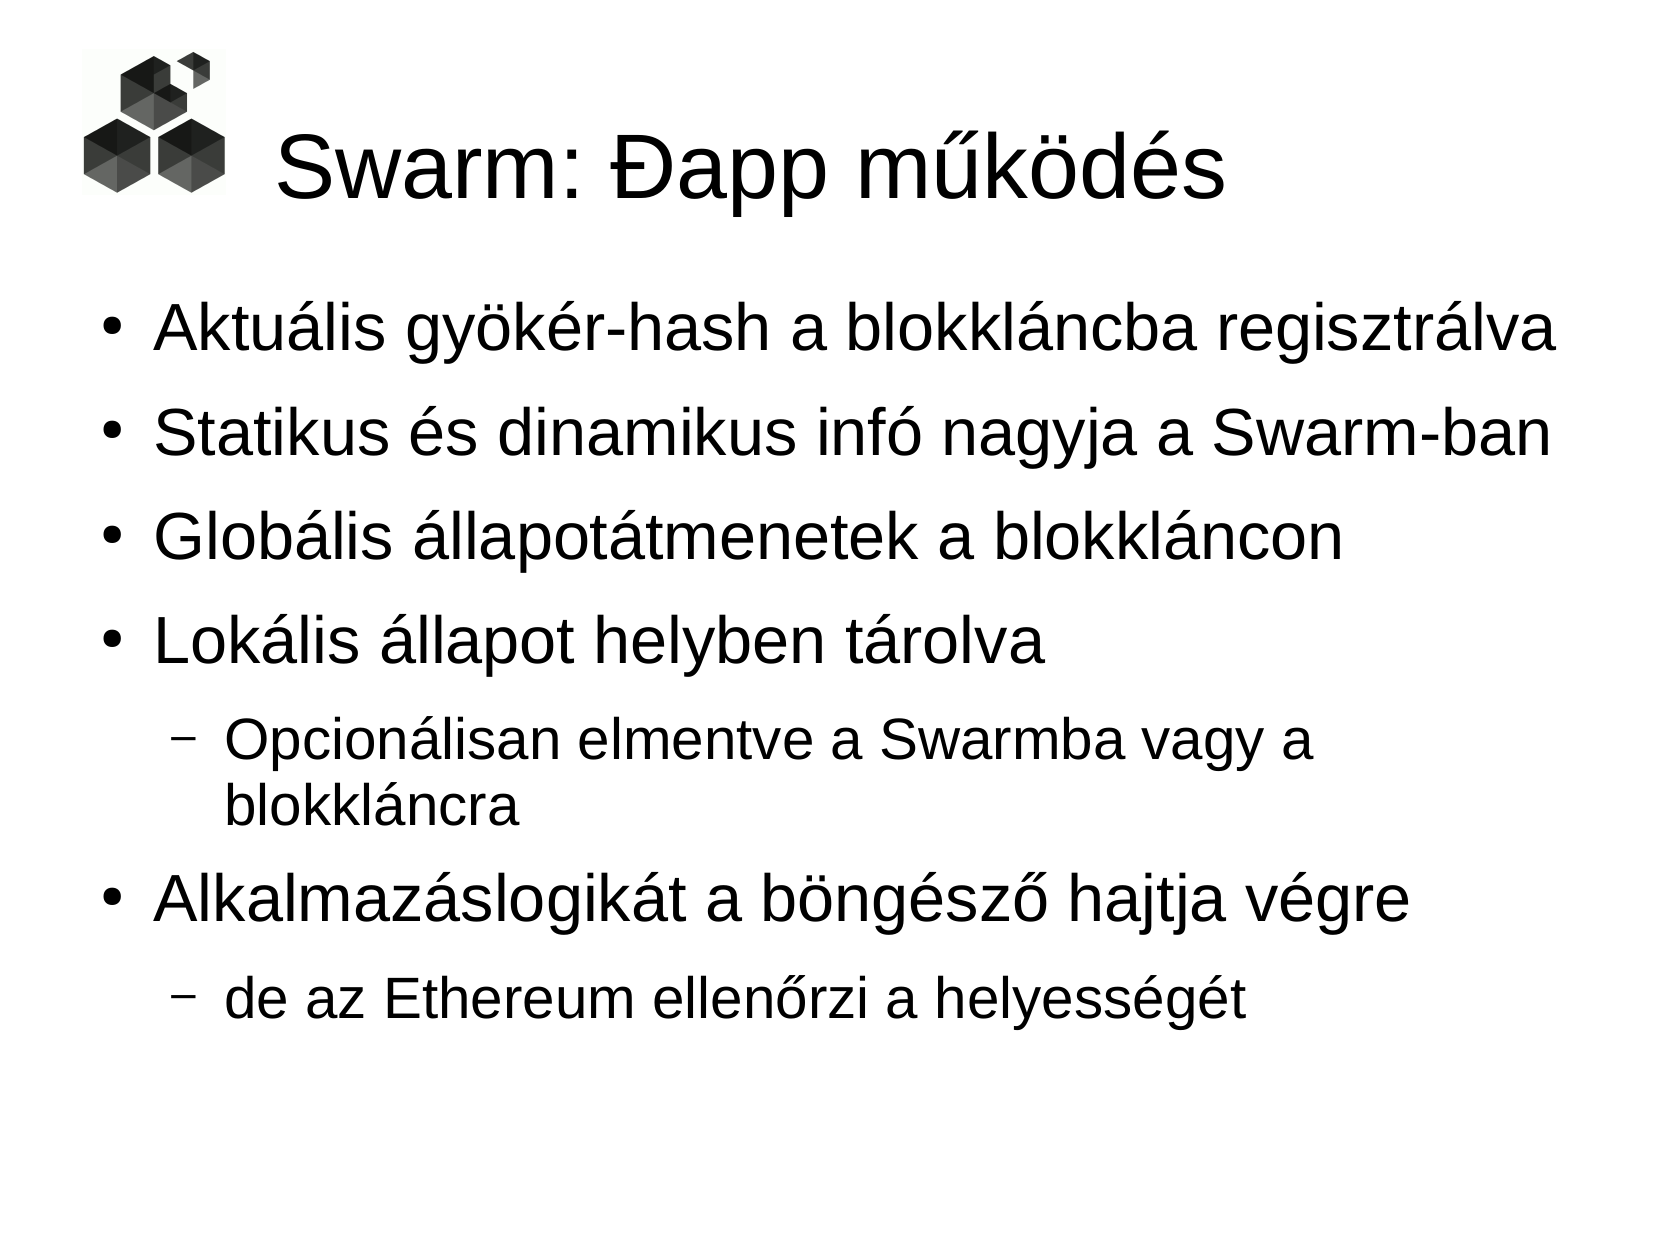

# Swarm: Đapp működés
Aktuális gyökér-hash a blokkláncba regisztrálva
Statikus és dinamikus infó nagyja a Swarm-ban
Globális állapotátmenetek a blokkláncon
Lokális állapot helyben tárolva
Opcionálisan elmentve a Swarmba vagy a blokkláncra
Alkalmazáslogikát a böngésző hajtja végre
de az Ethereum ellenőrzi a helyességét